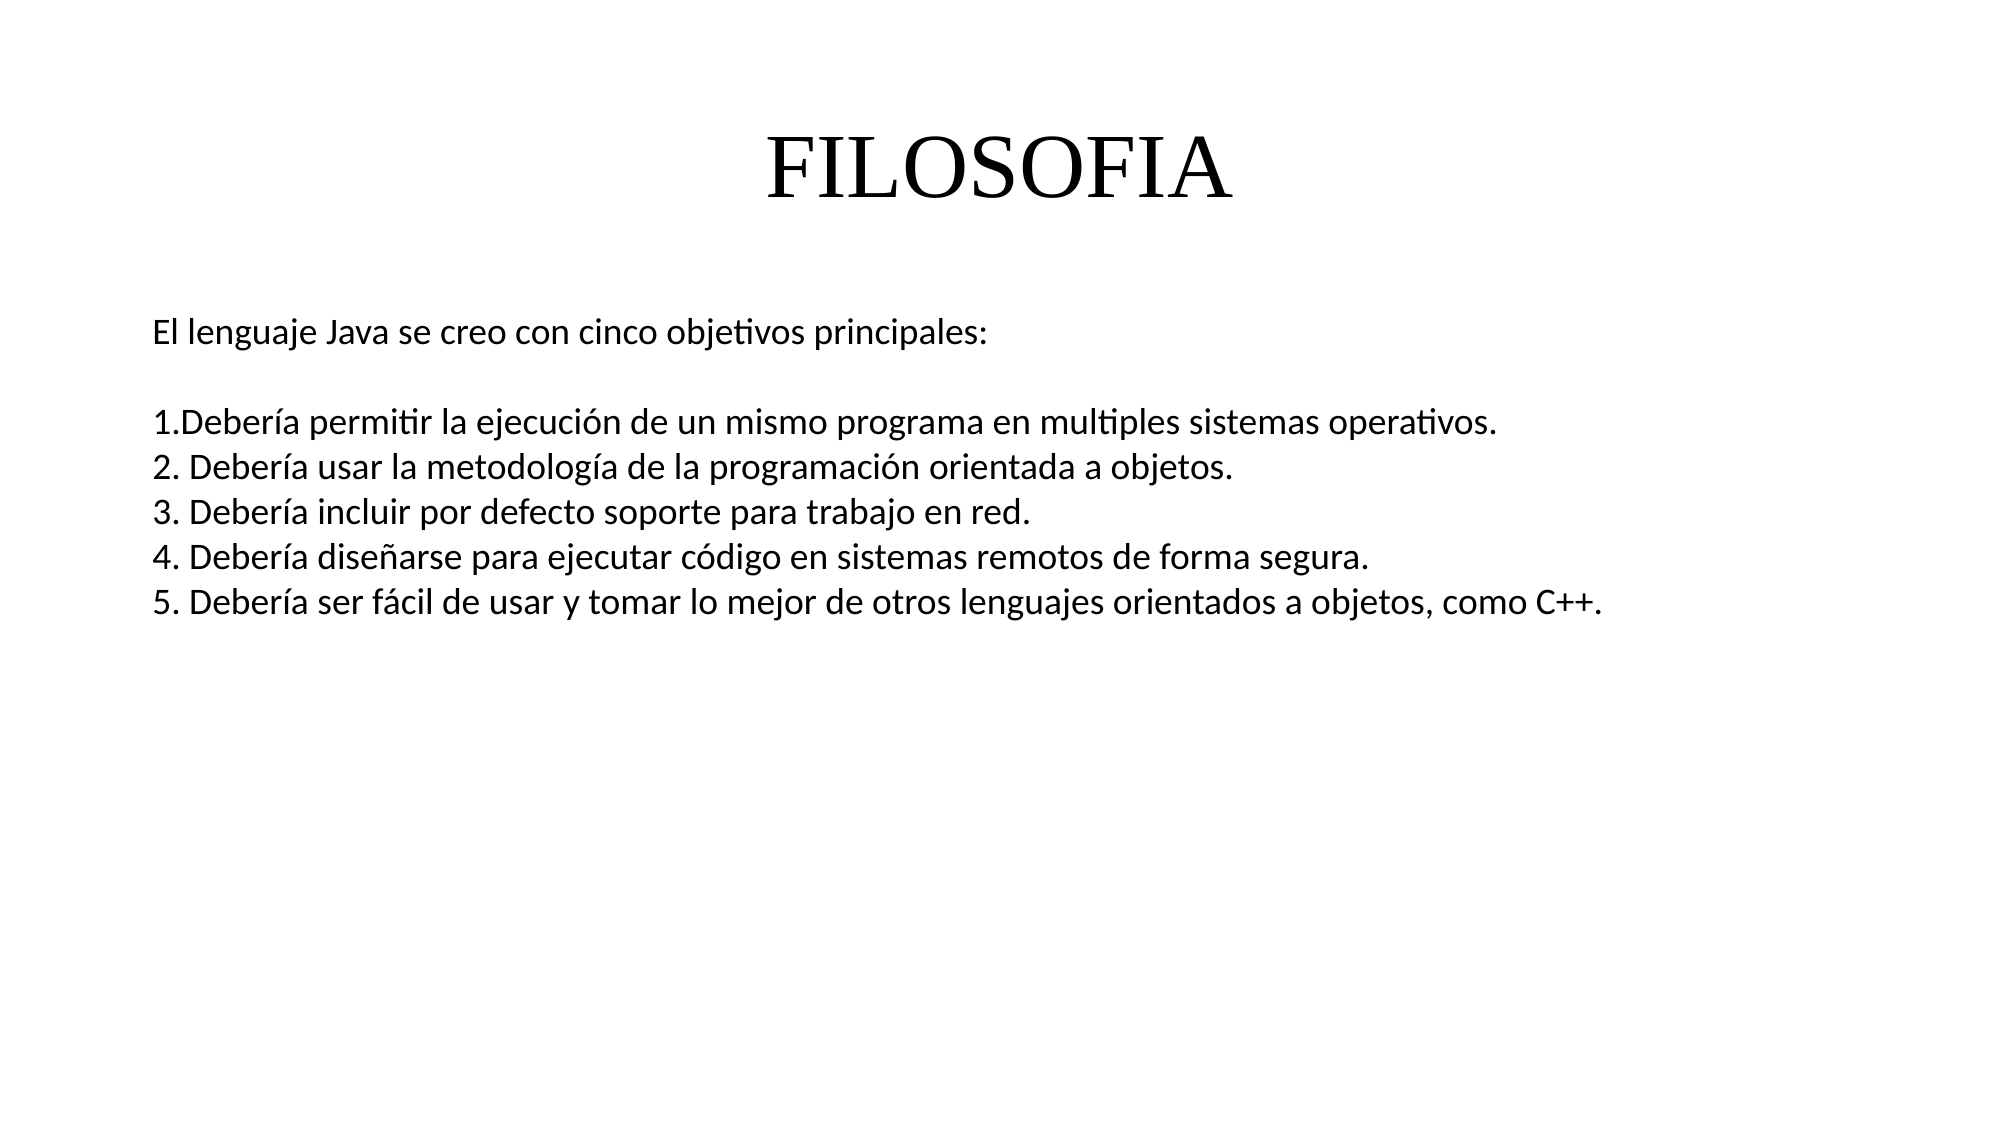

FILOSOFIA
El lenguaje Java se creo con cinco objetivos principales:
1.Debería permitir la ejecución de un mismo programa en multiples sistemas operativos.
2. Debería usar la metodología de la programación orientada a objetos.
3. Debería incluir por defecto soporte para trabajo en red.
4. Debería diseñarse para ejecutar código en sistemas remotos de forma segura.
5. Debería ser fácil de usar y tomar lo mejor de otros lenguajes orientados a objetos, como C++.